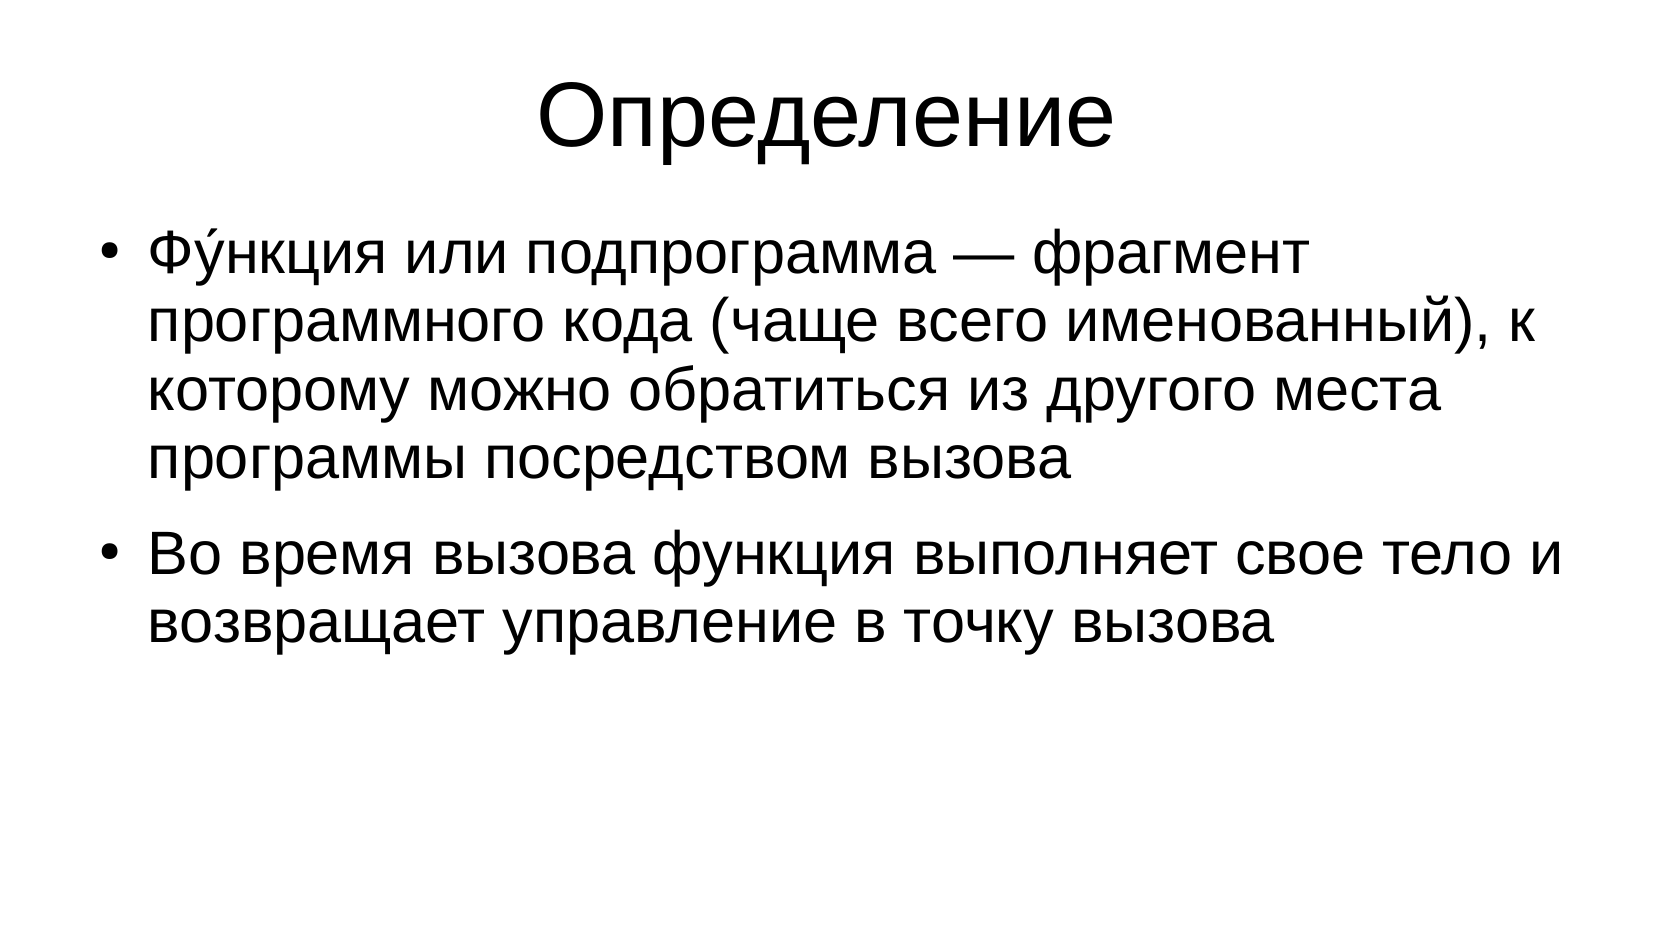

# Определение
Фу́нкция или подпрограмма — фрагмент программного кода (чаще всего именованный), к которому можно обратиться из другого места программы посредством вызова
Во время вызова функция выполняет свое тело и возвращает управление в точку вызова